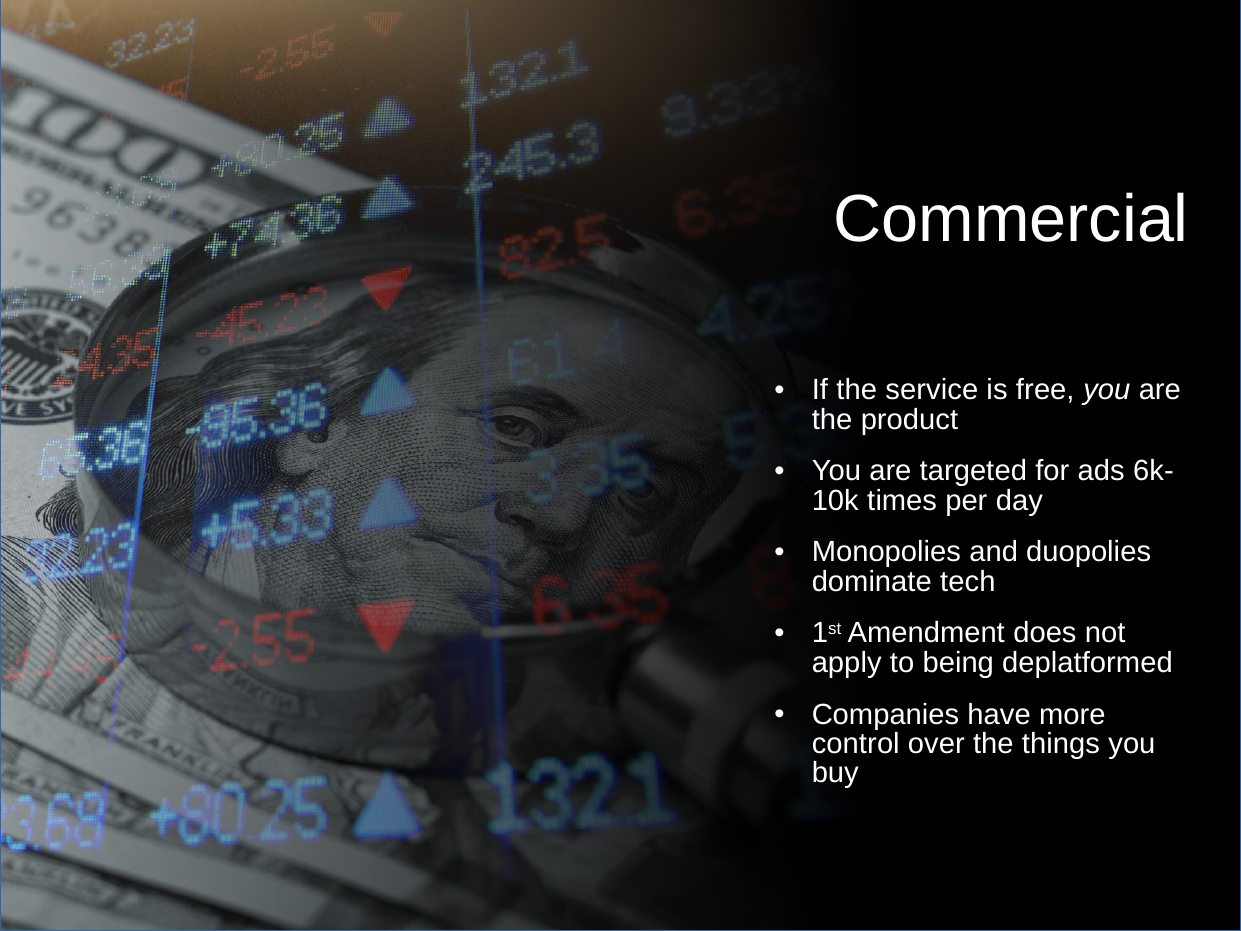

Commercial
If the service is free, you are the product
You are targeted for ads 6k-10k times per day
Monopolies and duopolies dominate tech
1st Amendment does not apply to being deplatformed
Companies have more control over the things you buy